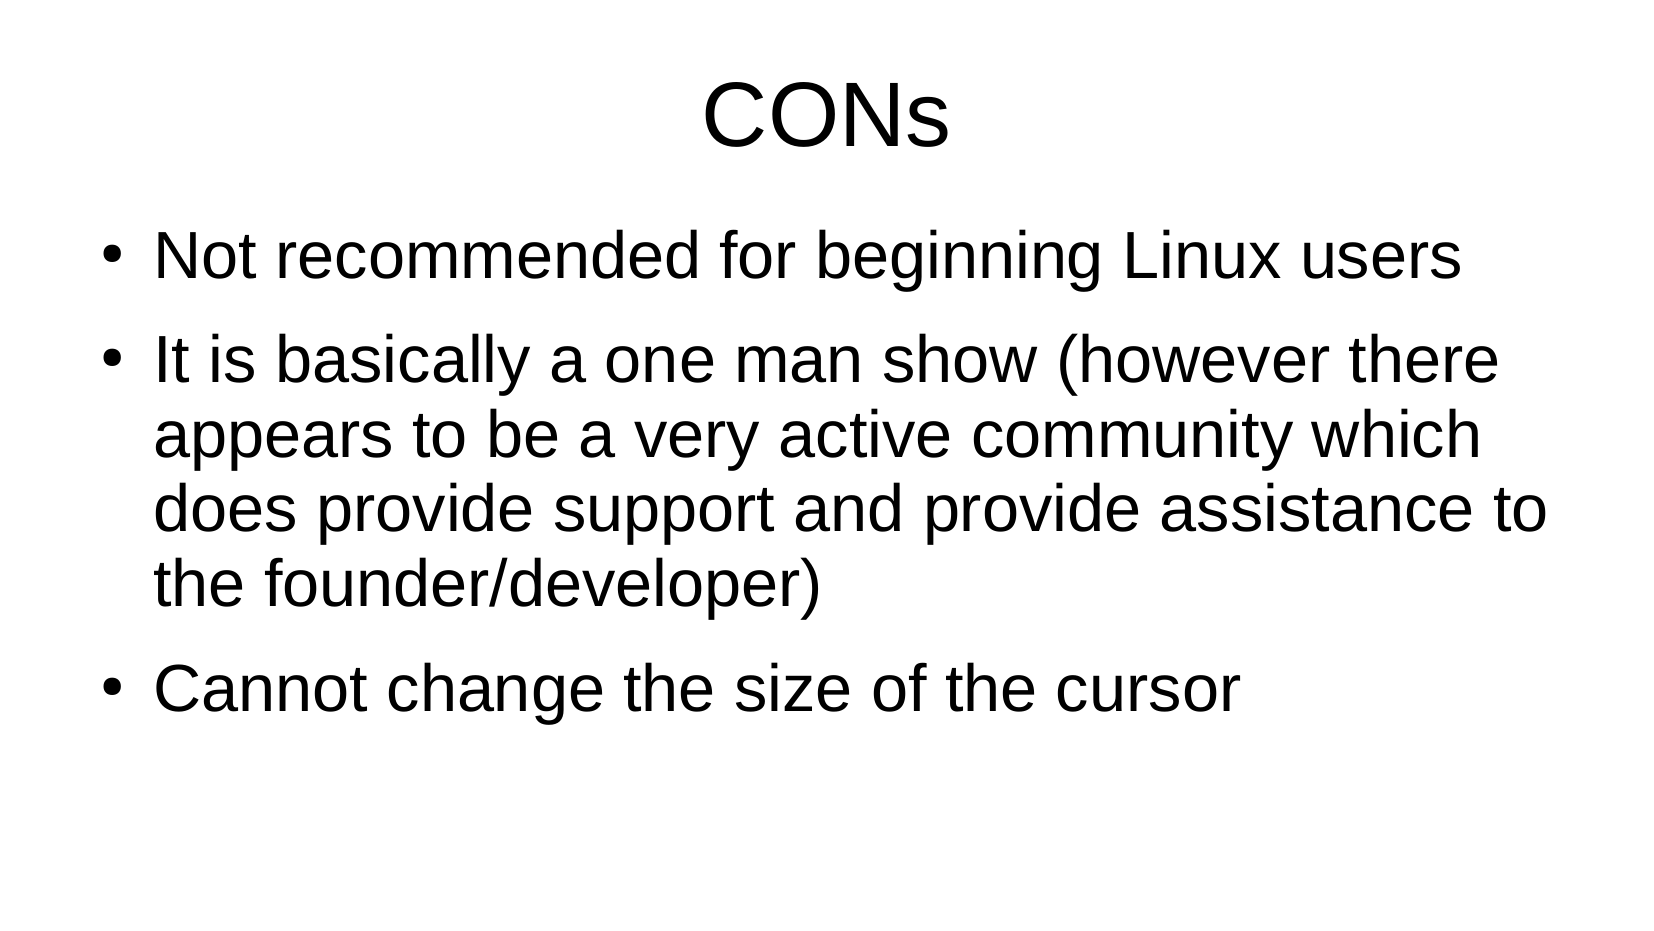

# CONs
Not recommended for beginning Linux users
It is basically a one man show (however there appears to be a very active community which does provide support and provide assistance to the founder/developer)
Cannot change the size of the cursor